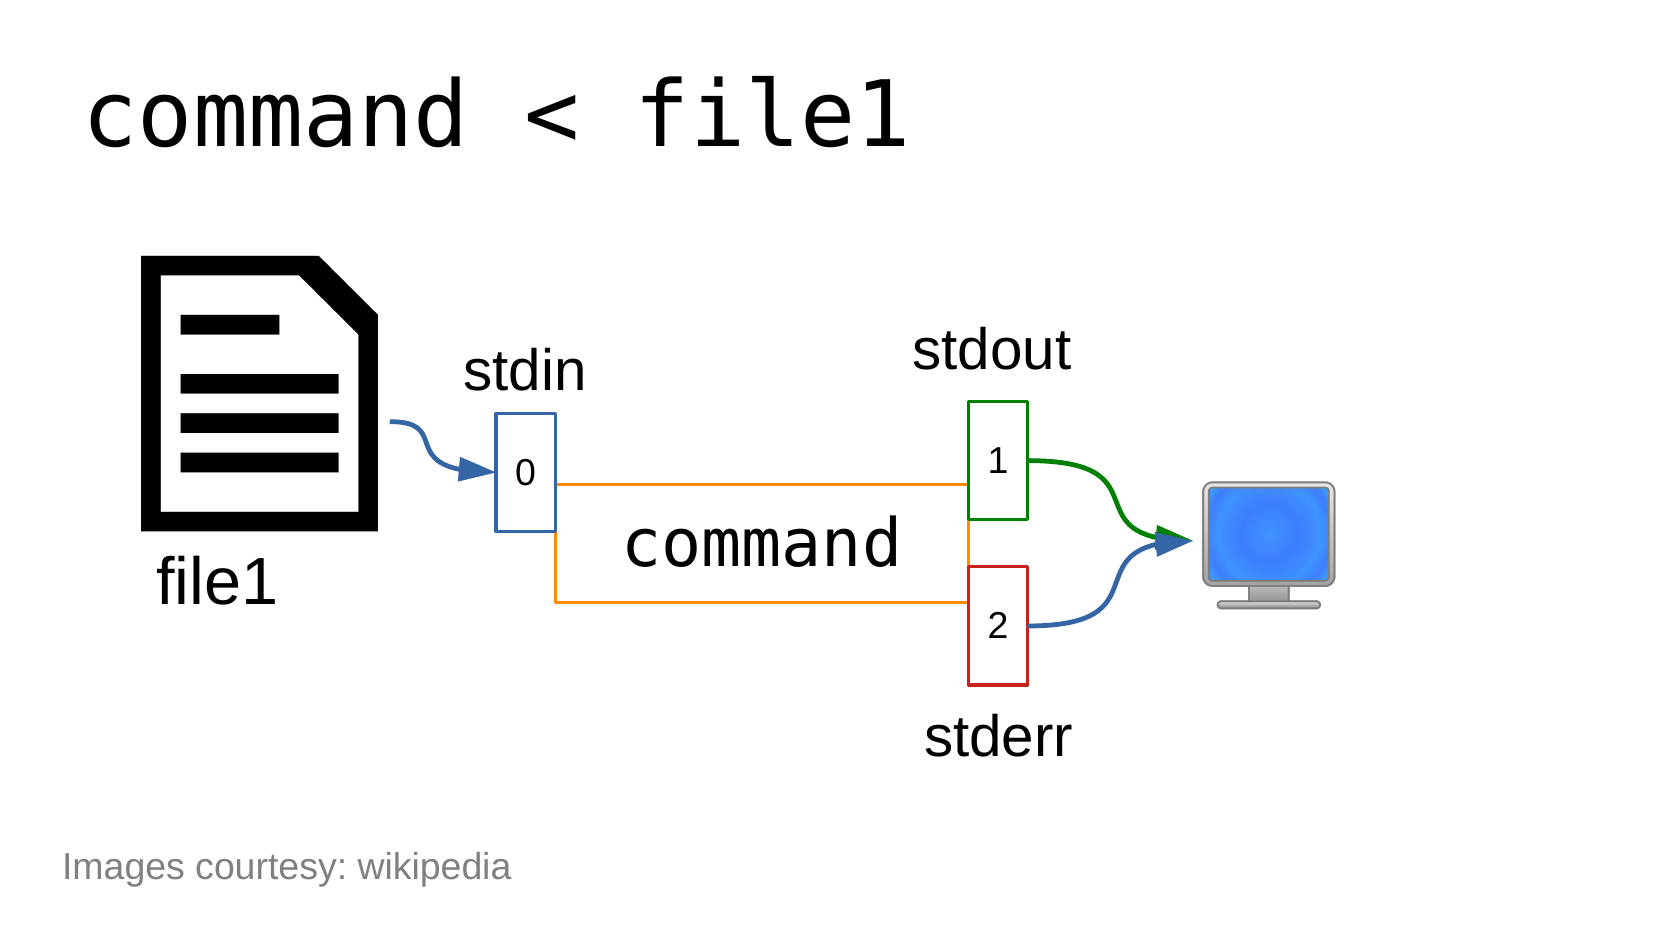

# command < file1
stdout
stdin
1
0
command
file1
2
stderr
Images courtesy: wikipedia